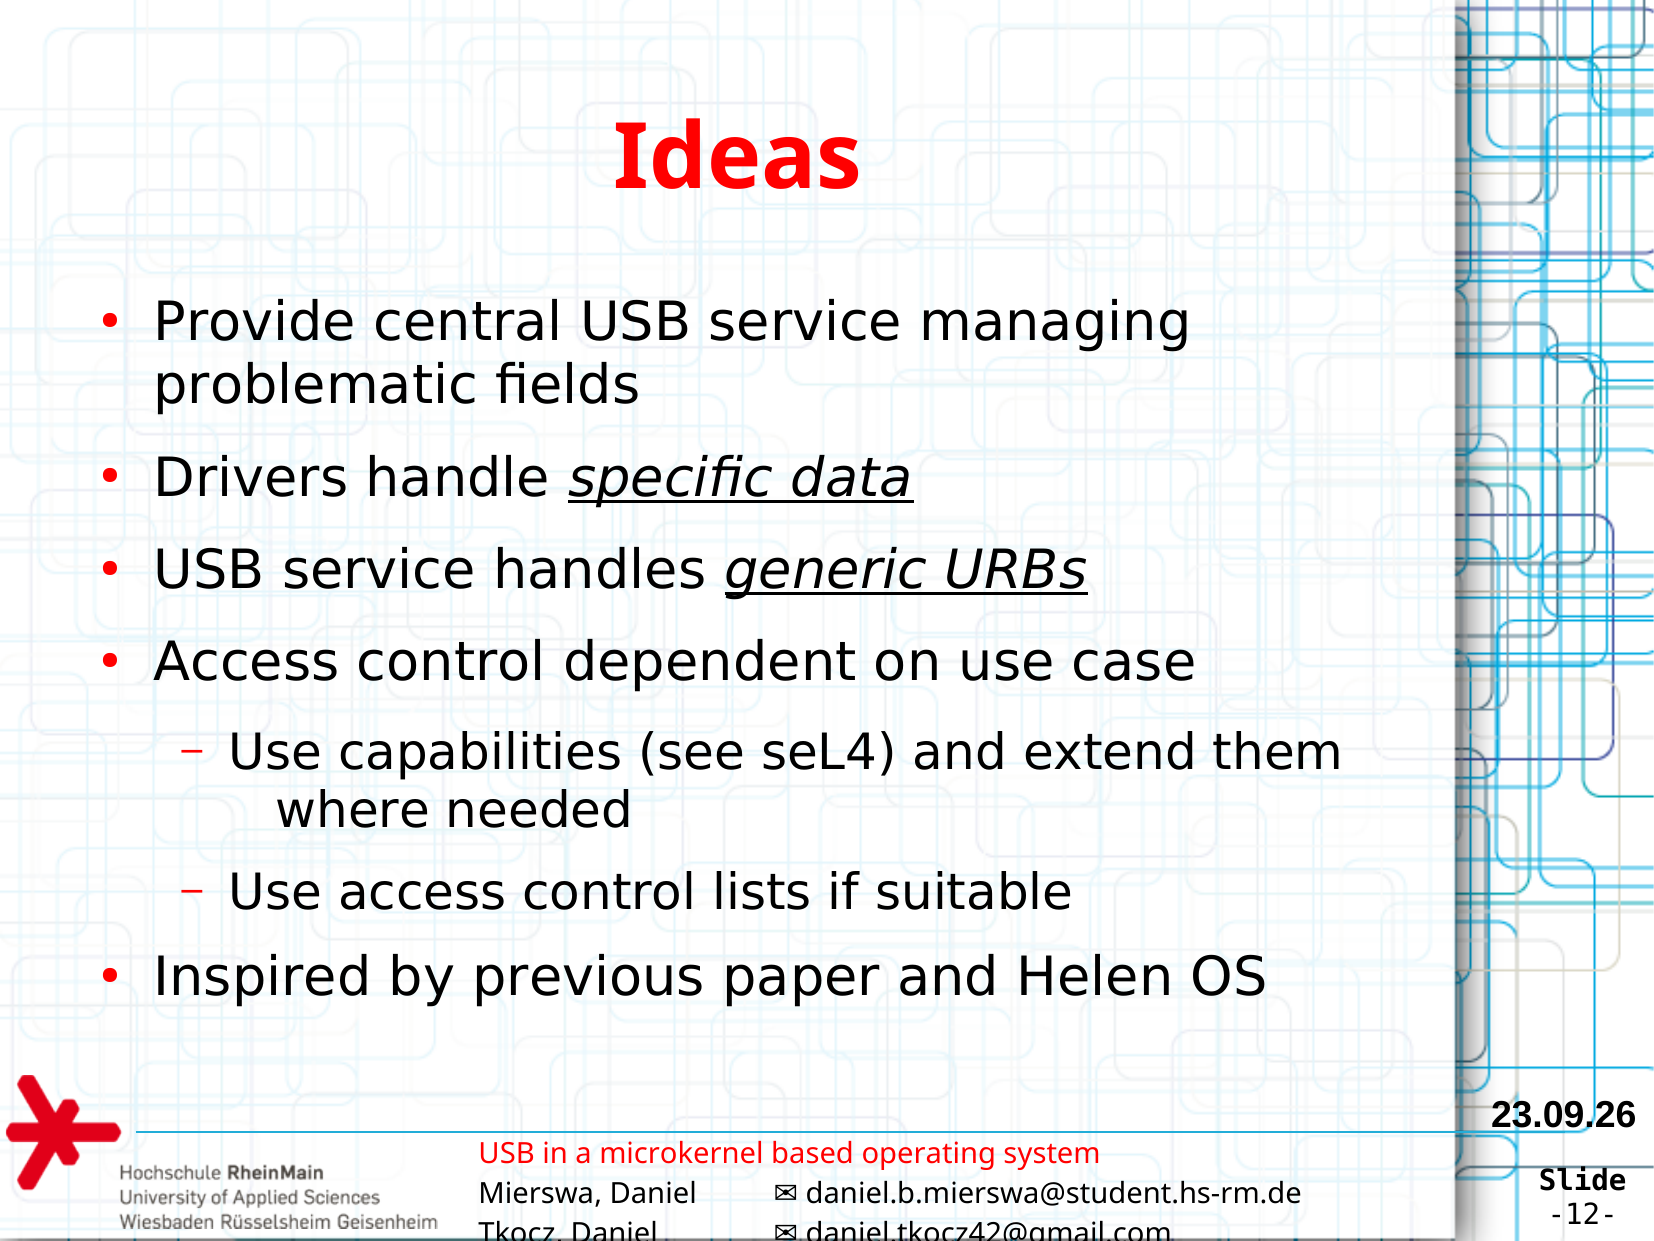

# Ideas
Provide central USB service managing problematic fields
Drivers handle specific data
USB service handles generic URBs
Access control dependent on use case
Use capabilities (see seL4) and extend them where needed
Use access control lists if suitable
Inspired by previous paper and Helen OS
12